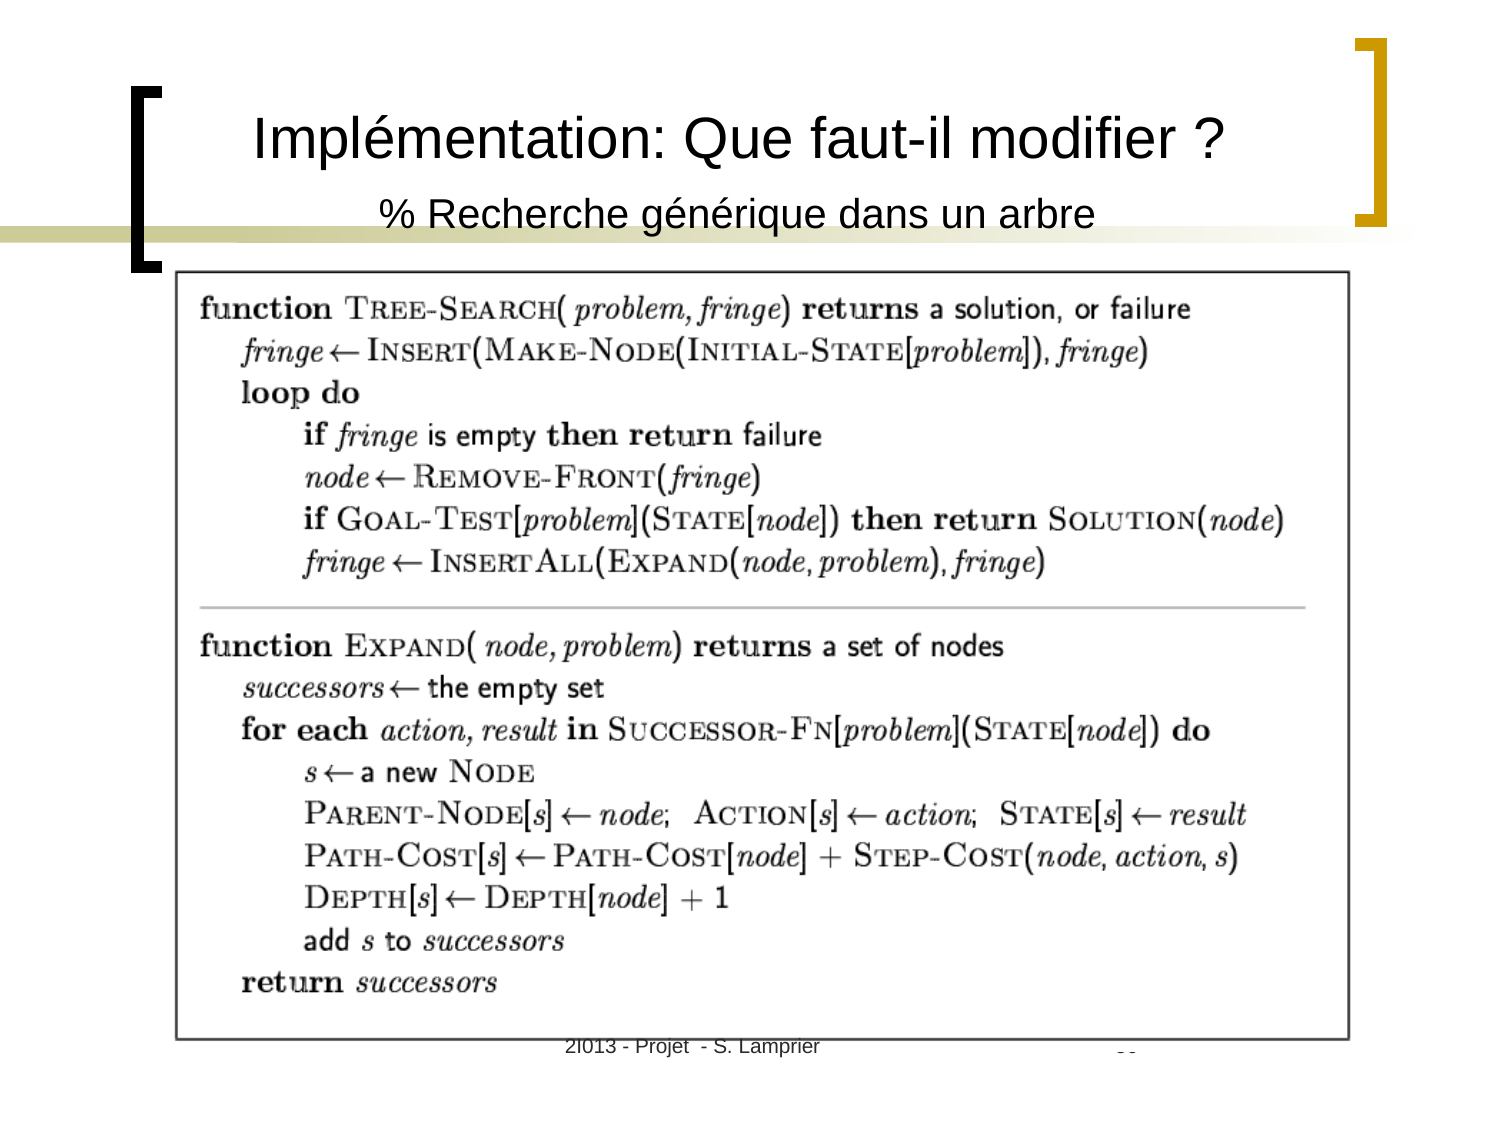

# Implémentation: Que faut-il modifier ? % Recherche générique dans un arbre
2I013 - Projet - S. Lamprier